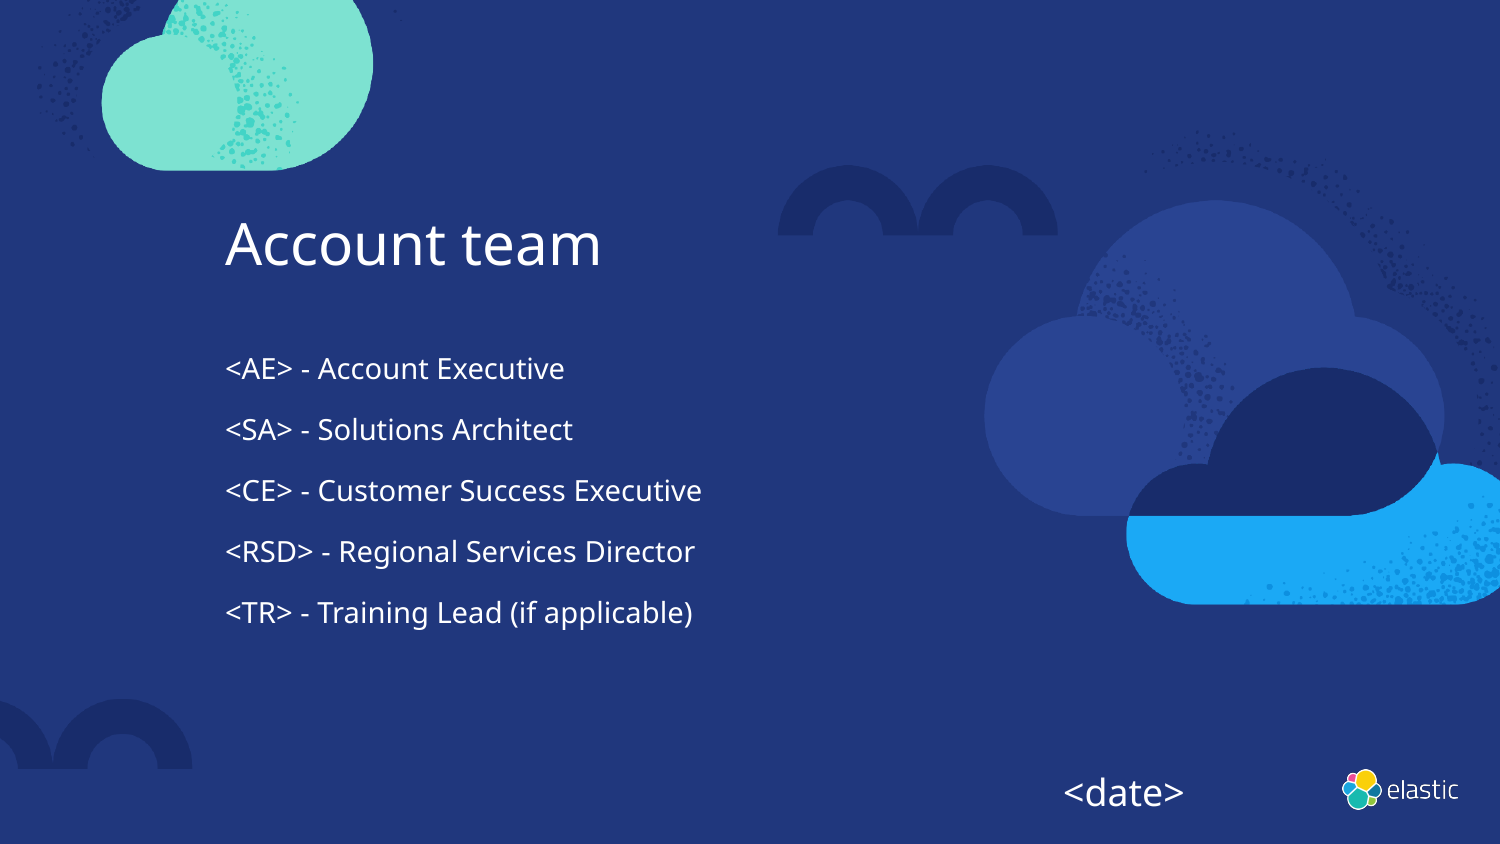

# Account team
<AE> - Account Executive
<SA> - Solutions Architect
<CE> - Customer Success Executive
<RSD> - Regional Services Director
<TR> - Training Lead (if applicable)
<date>